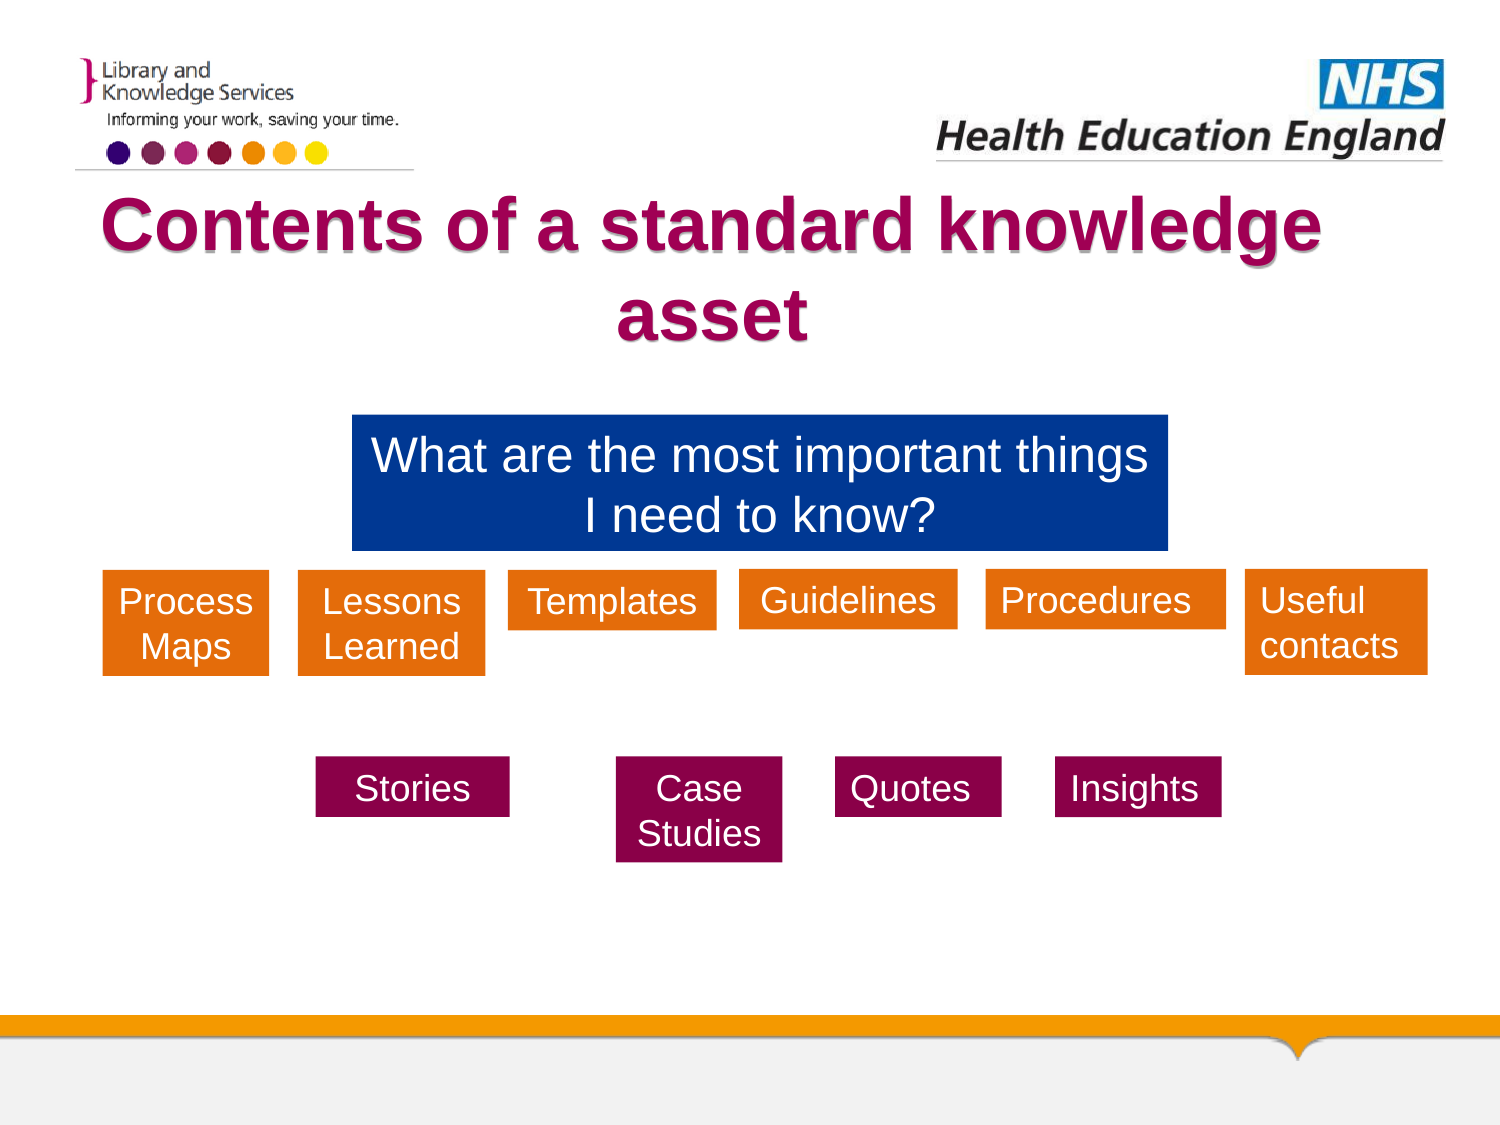

# Contents of a standard knowledge asset
What are the most important things I need to know?
Guidelines
Procedures
Useful contacts
Process Maps
Lessons Learned
Templates
Stories
Case Studies
Quotes
Insights